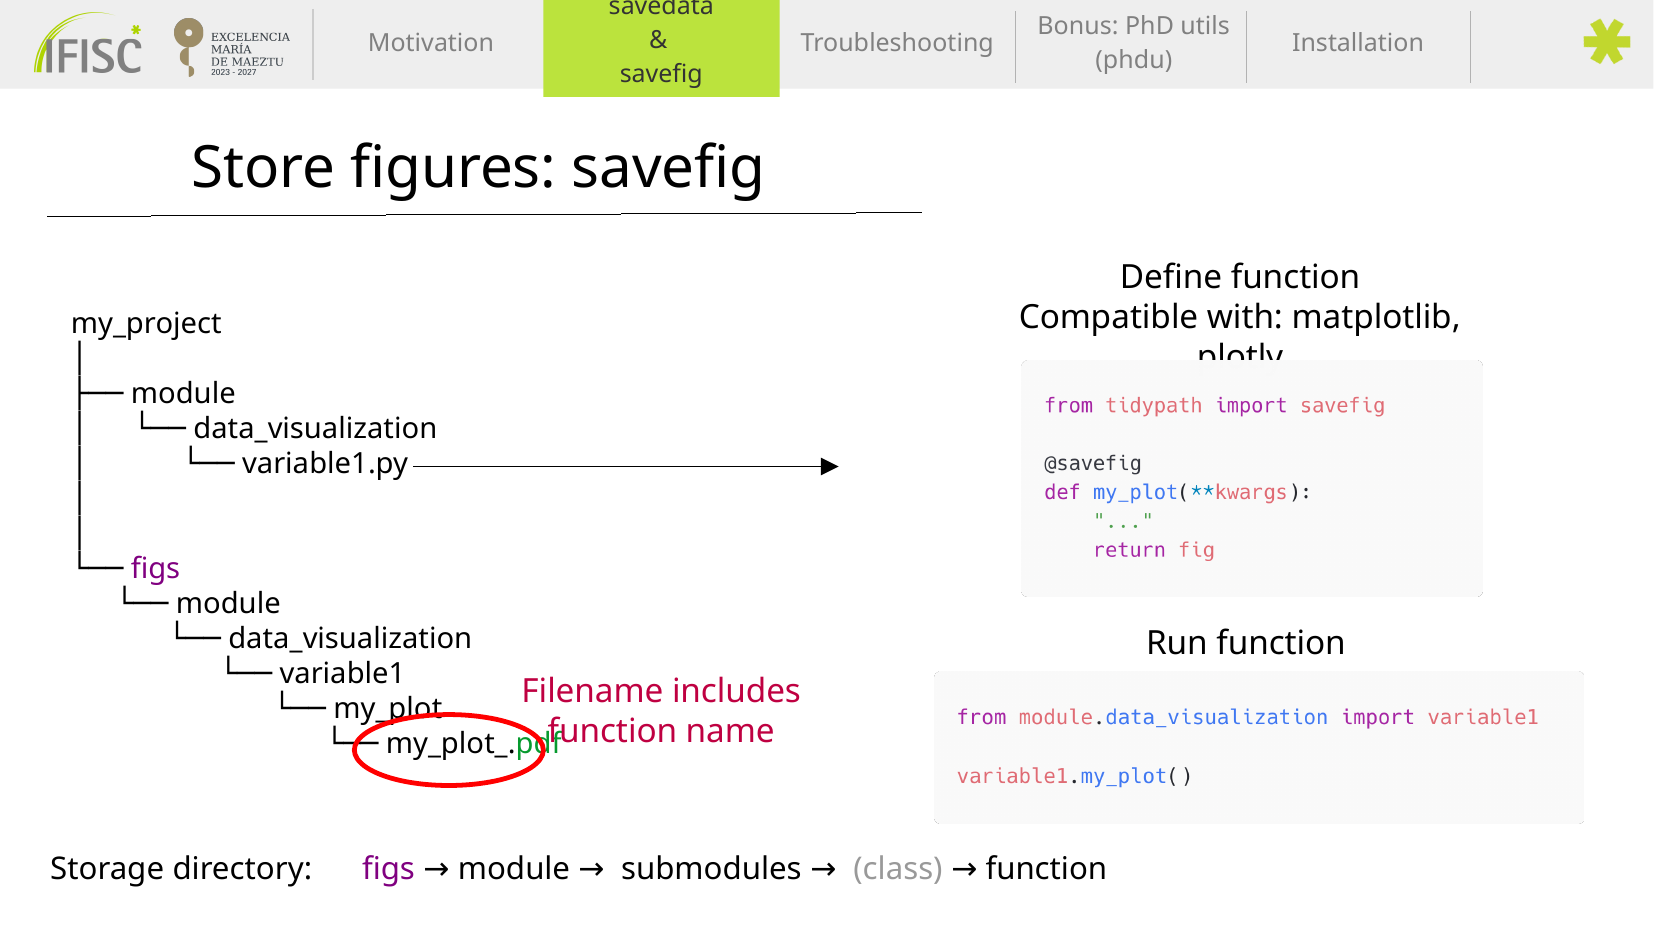

Troubleshooting
savedata
&
savefig
Motivation
Bonus: PhD utils (phdu)
Installation
Store figures: savefig
my_project
│
├── module
│ └── data_visualization
│ 	 └── variable1.py
│
│
└── figs
 └── module
 └── data_visualization
 	 └── variable1
 └── my_plot
 └── my_plot_.pdf
Define function
Compatible with: matplotlib, plotly
Run function
Filename includes function name
Storage directory: figs → module → submodules → (class) → function